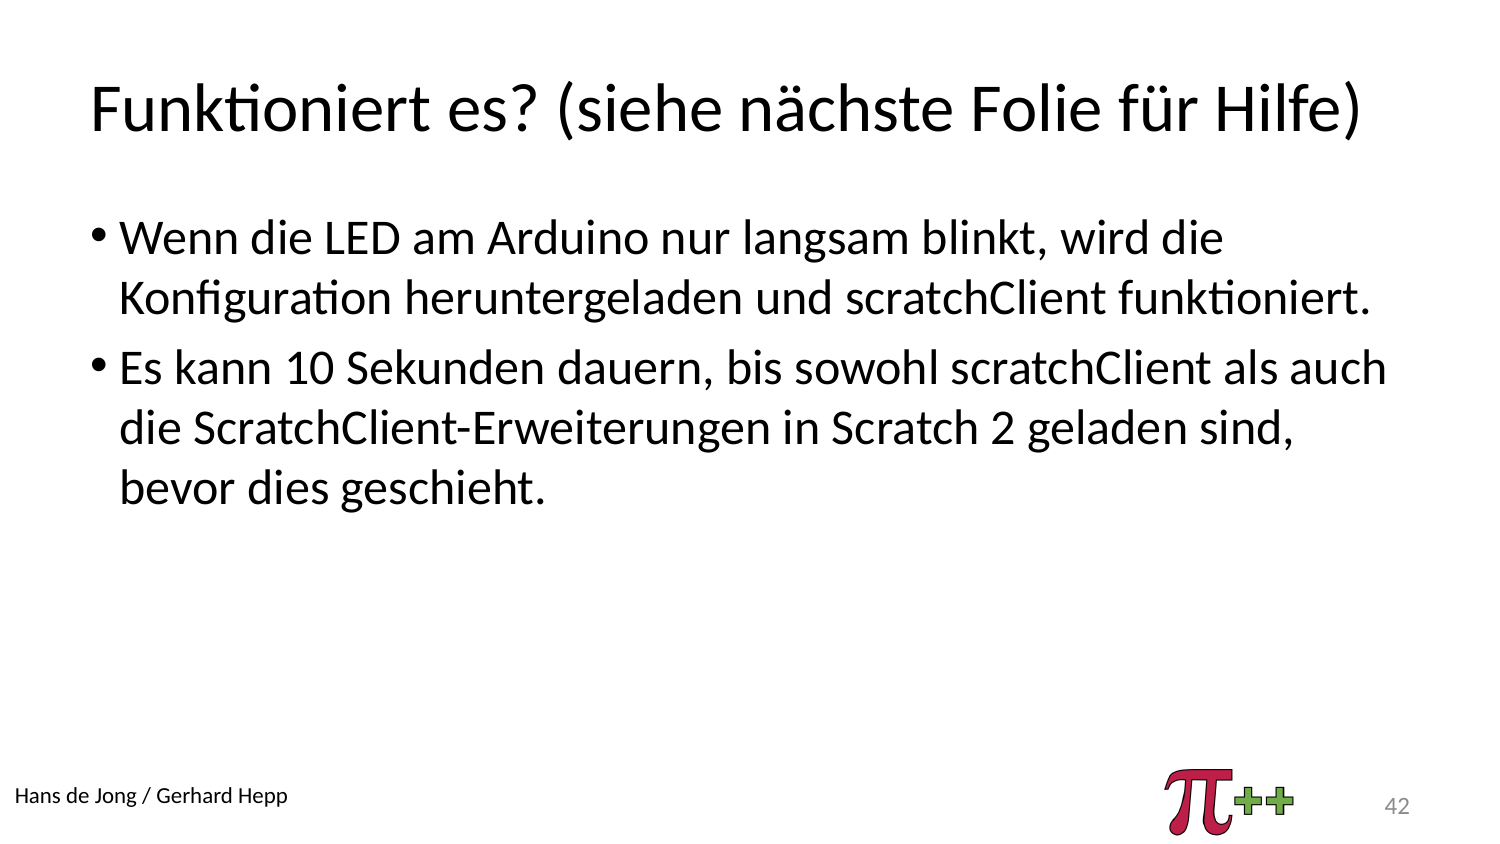

# Funktioniert es? (siehe nächste Folie für Hilfe)
Wenn die LED am Arduino nur langsam blinkt, wird die Konfiguration heruntergeladen und scratchClient funktioniert.
Es kann 10 Sekunden dauern, bis sowohl scratchClient als auch die ScratchClient-Erweiterungen in Scratch 2 geladen sind, bevor dies geschieht.